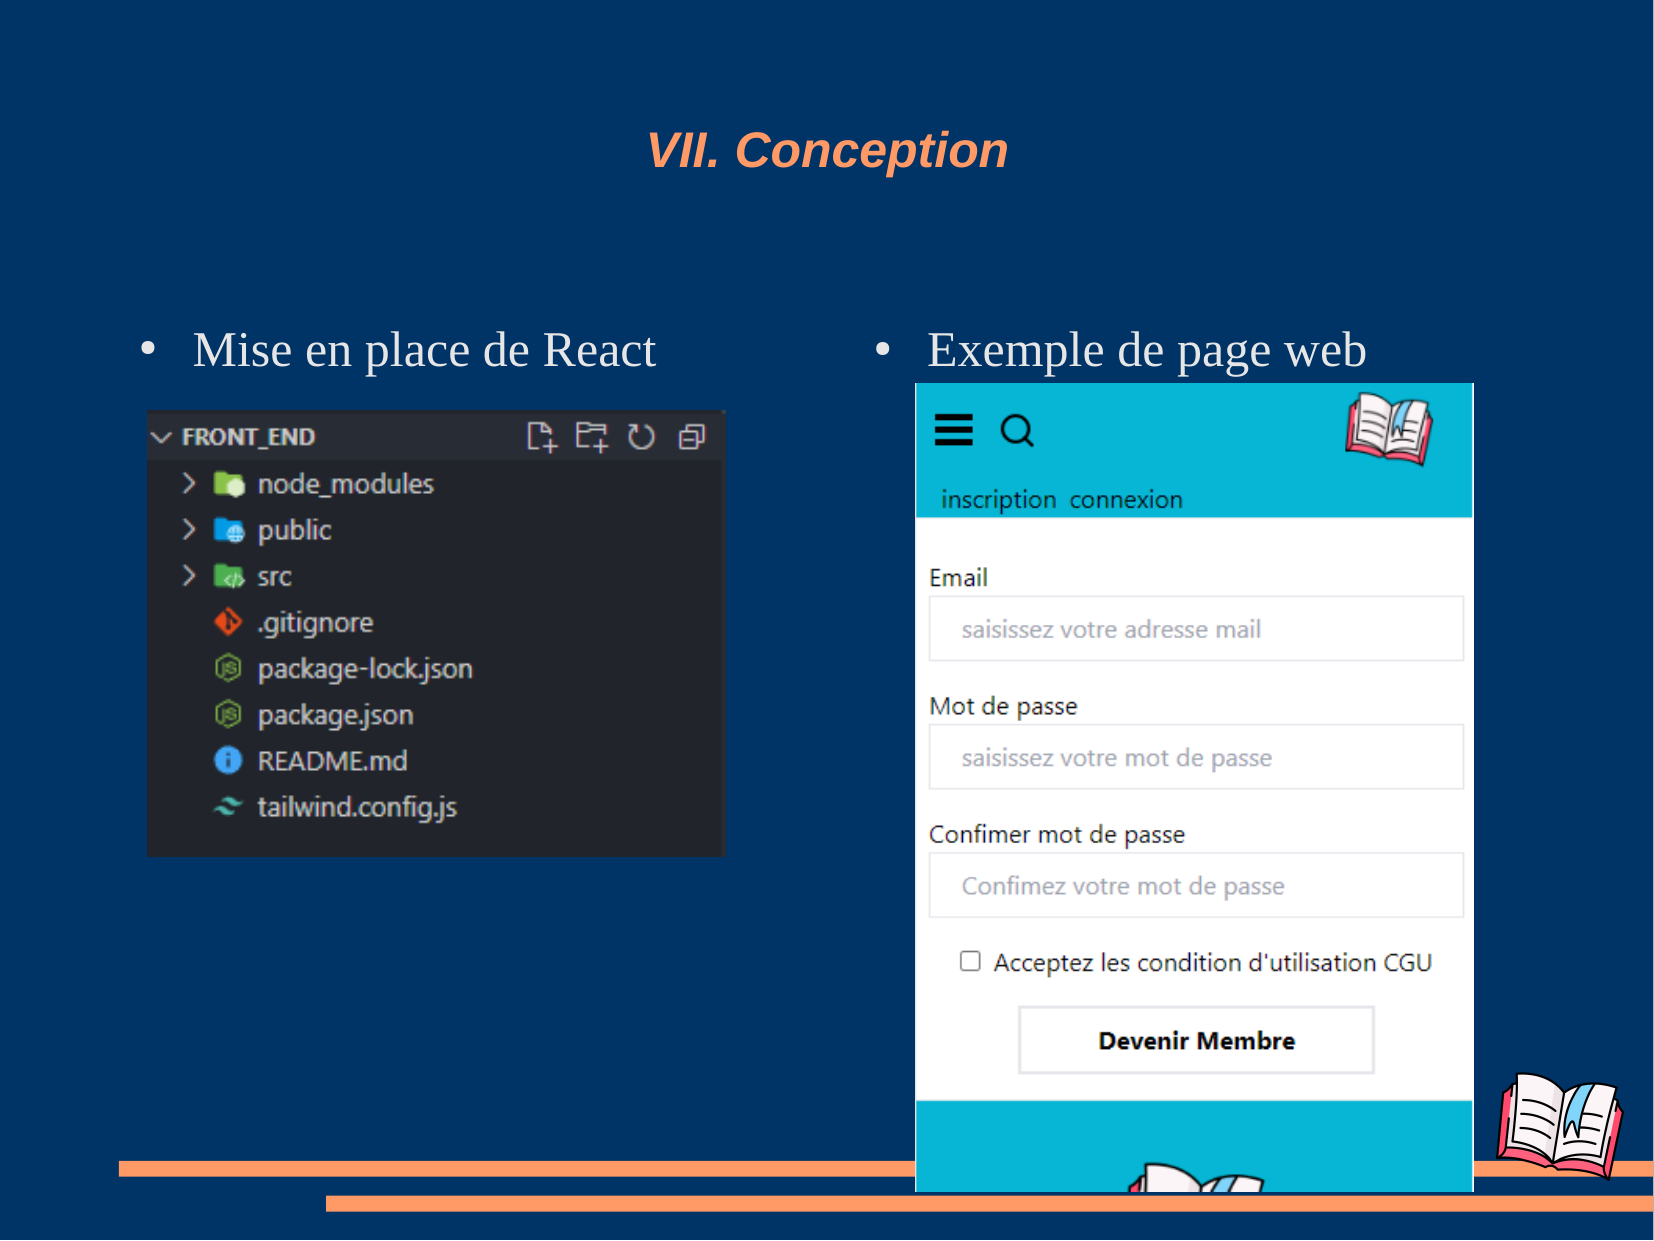

# VII. Conception
Mise en place de React
Exemple de page web
L'inscription